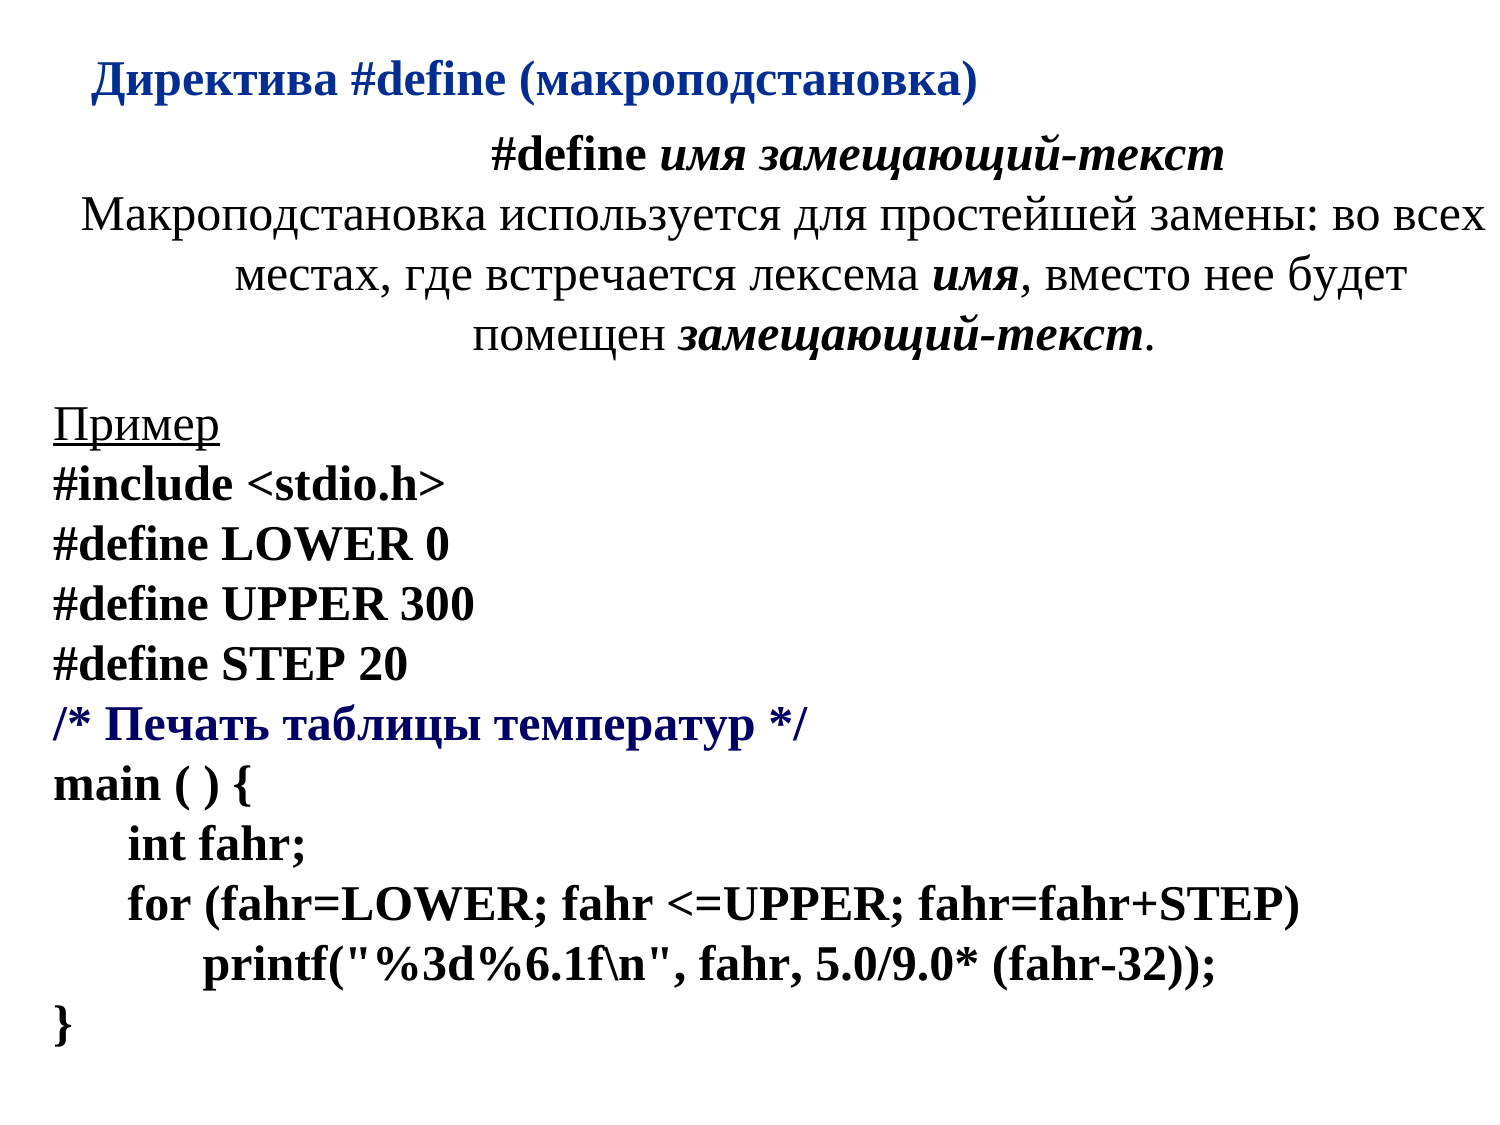

Директива #define (макроподстановка)
		#define имя замещающий-текст
Макроподстановка используется для простейшей замены: во всех местах, где встречается лексема имя, вместо нее будет помещен замещающий-текст.
Пример
#include <stdio.h>
#define LOWER 0
#define UPPER 300
#define STEP 20
/* Печать таблицы температур */
main ( ) {
	int fahr;
	for (fahr=LOWER; fahr <=UPPER; fahr=fahr+STEP)
		printf("%3d%6.1f\n", fahr, 5.0/9.0* (fahr-32));
}